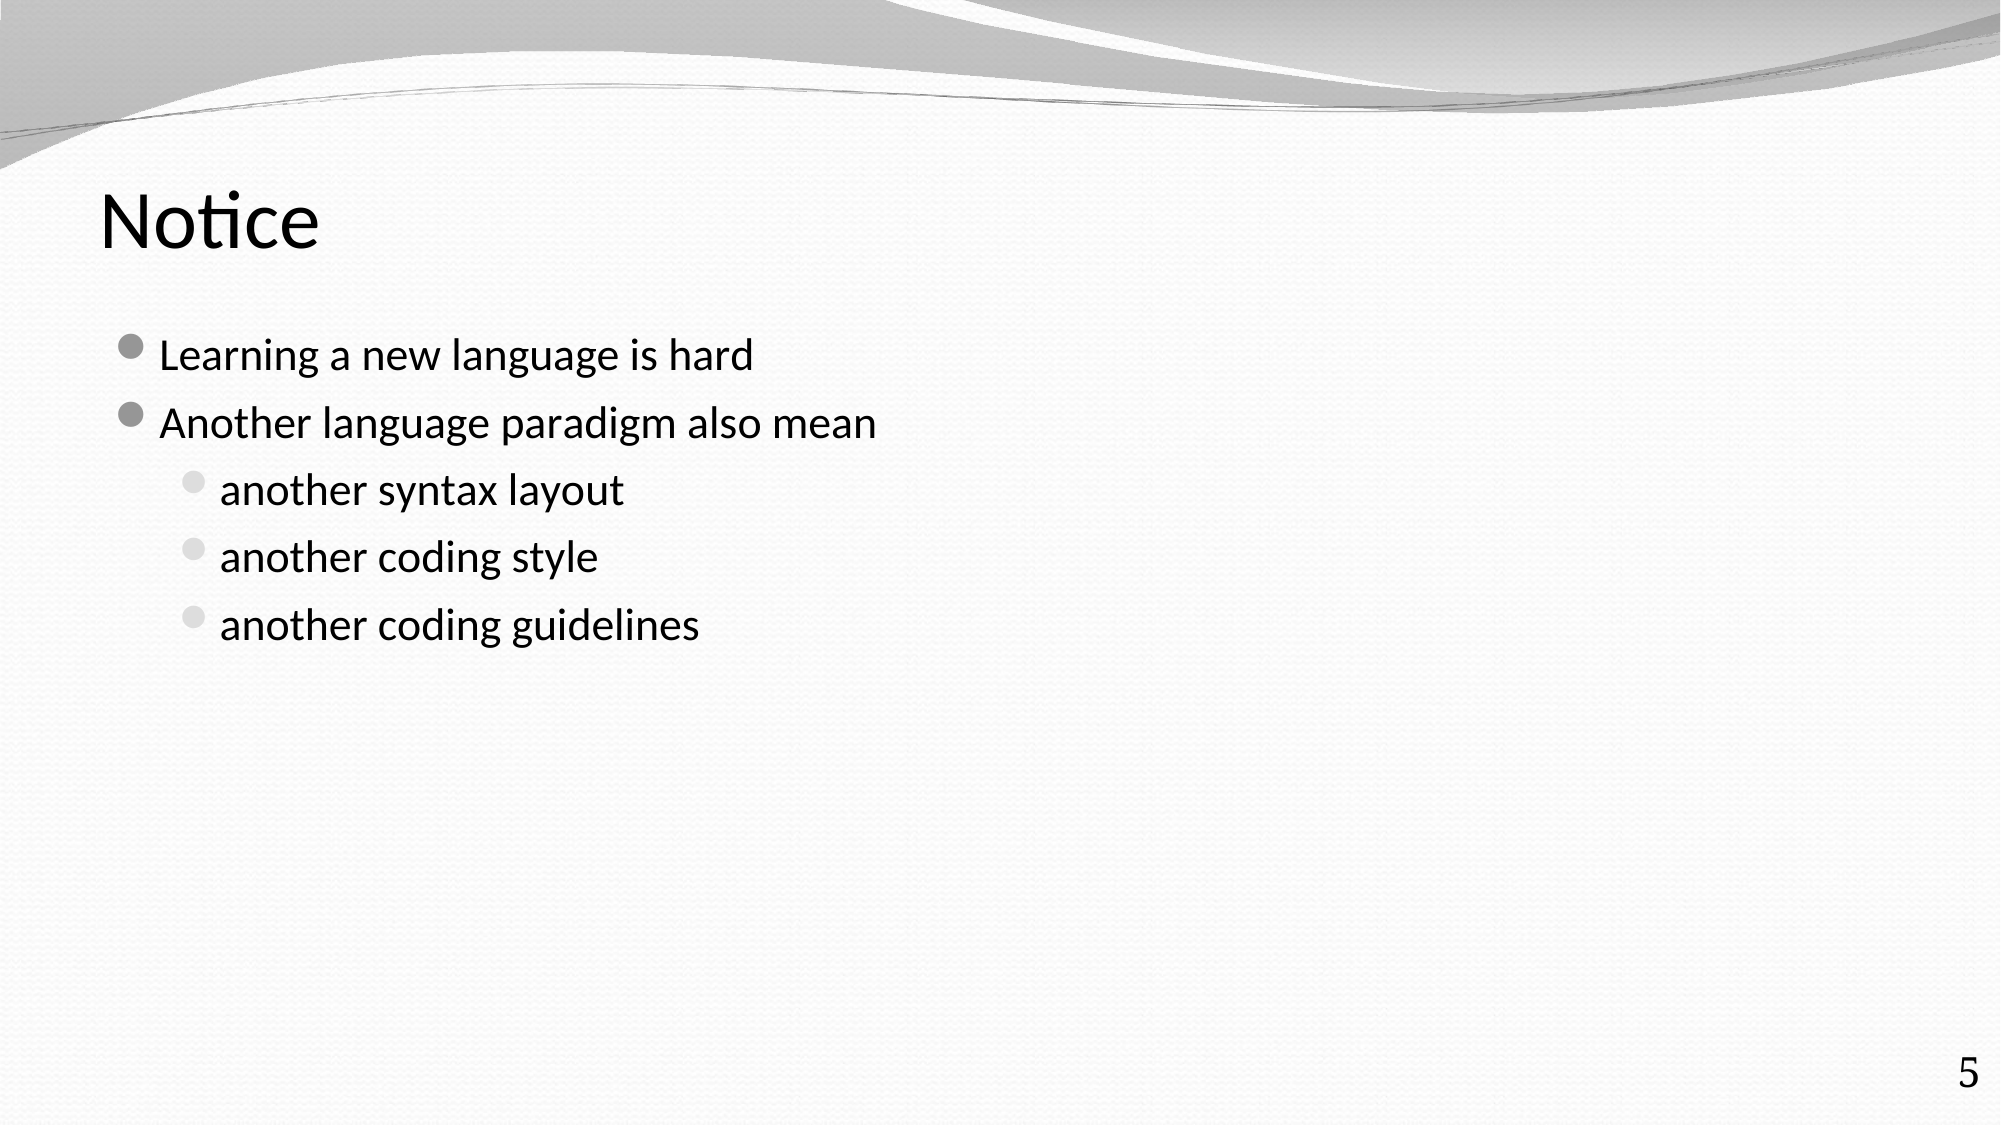

Notice
# Learning a new language is hard
Another language paradigm also mean
another syntax layout
another coding style
another coding guidelines